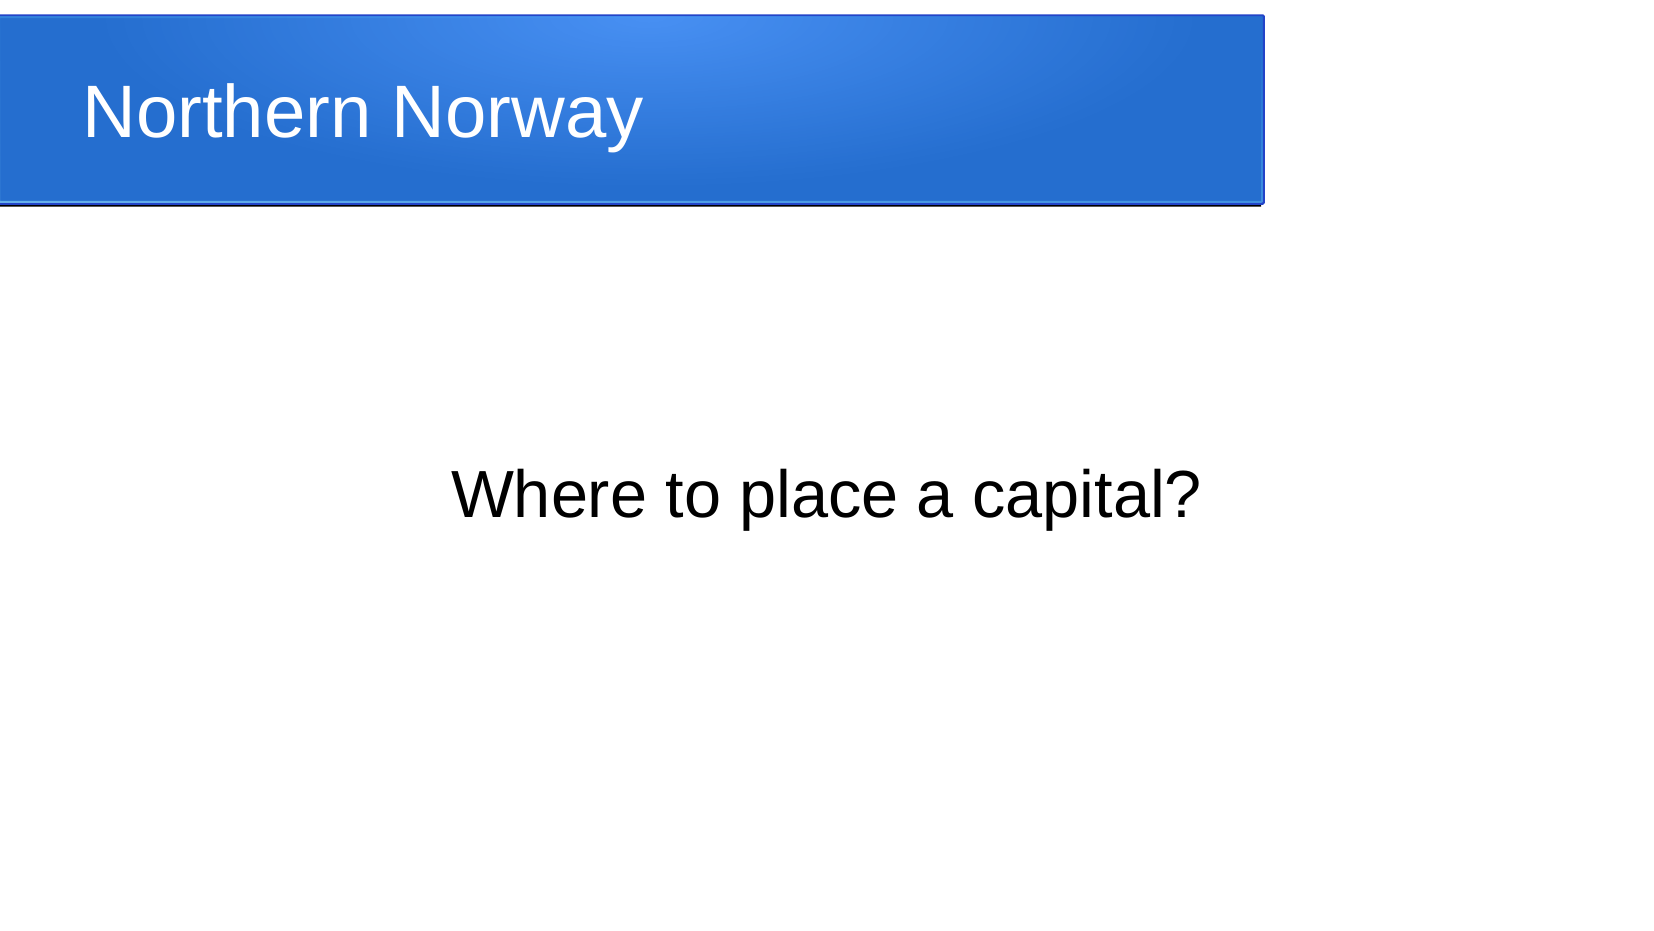

# Northern Norway
Where to place a capital?